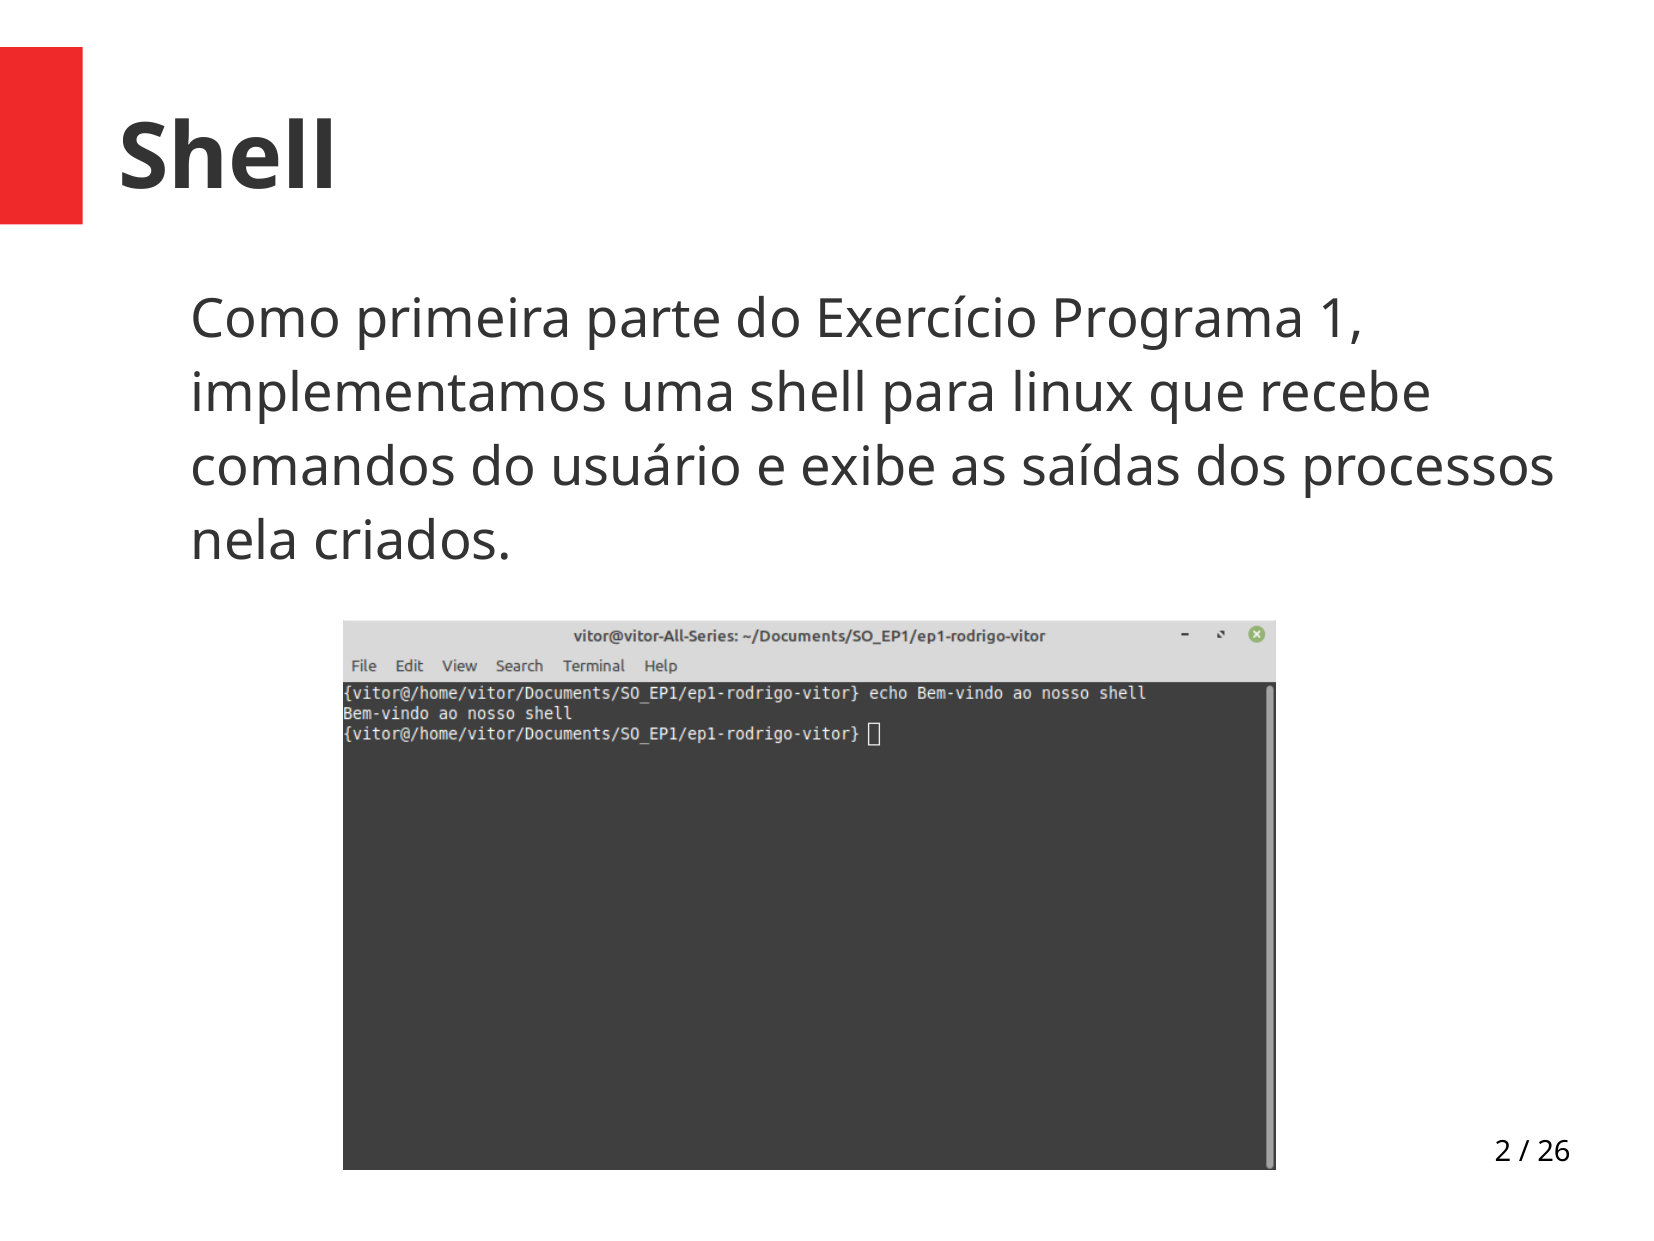

# Shell
Como primeira parte do Exercício Programa 1, implementamos uma shell para linux que recebe comandos do usuário e exibe as saídas dos processos nela criados.
2